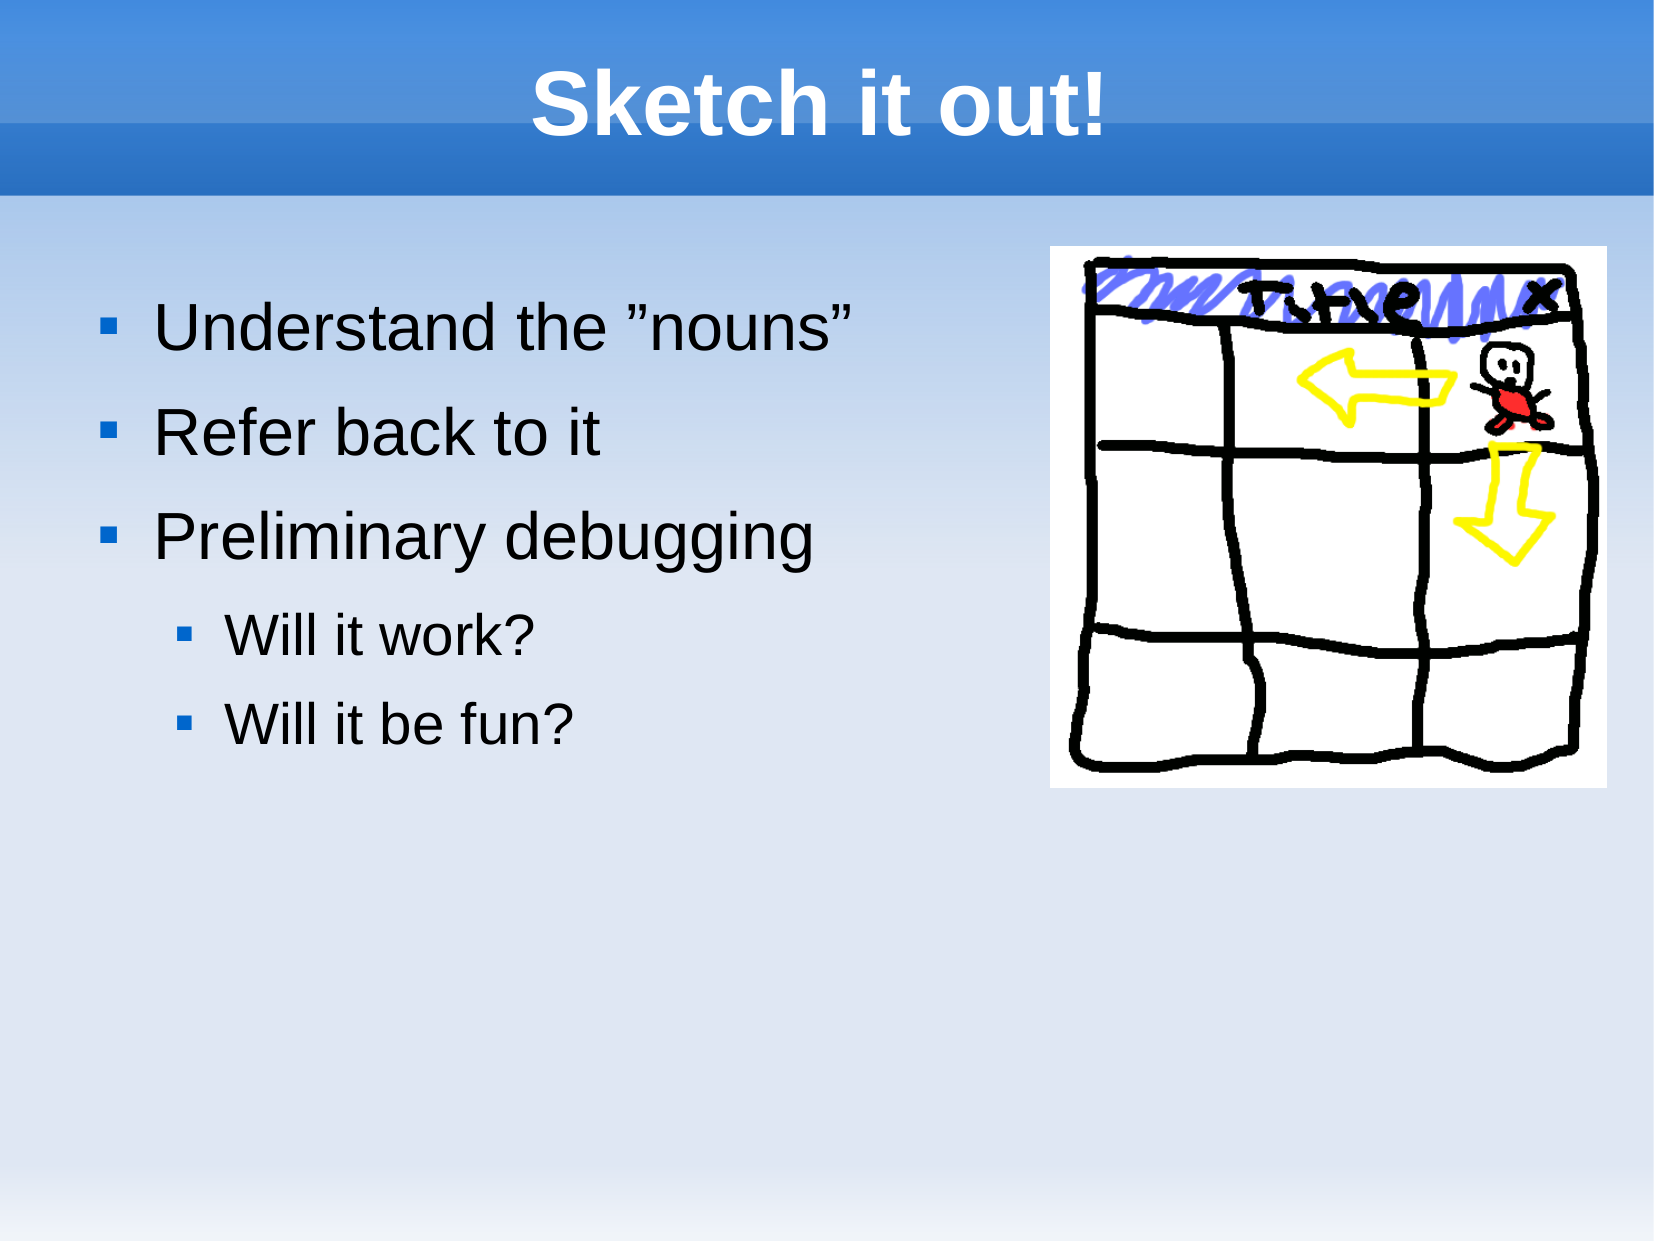

# Sketch it out!
Understand the ”nouns”
Refer back to it
Preliminary debugging
Will it work?
Will it be fun?